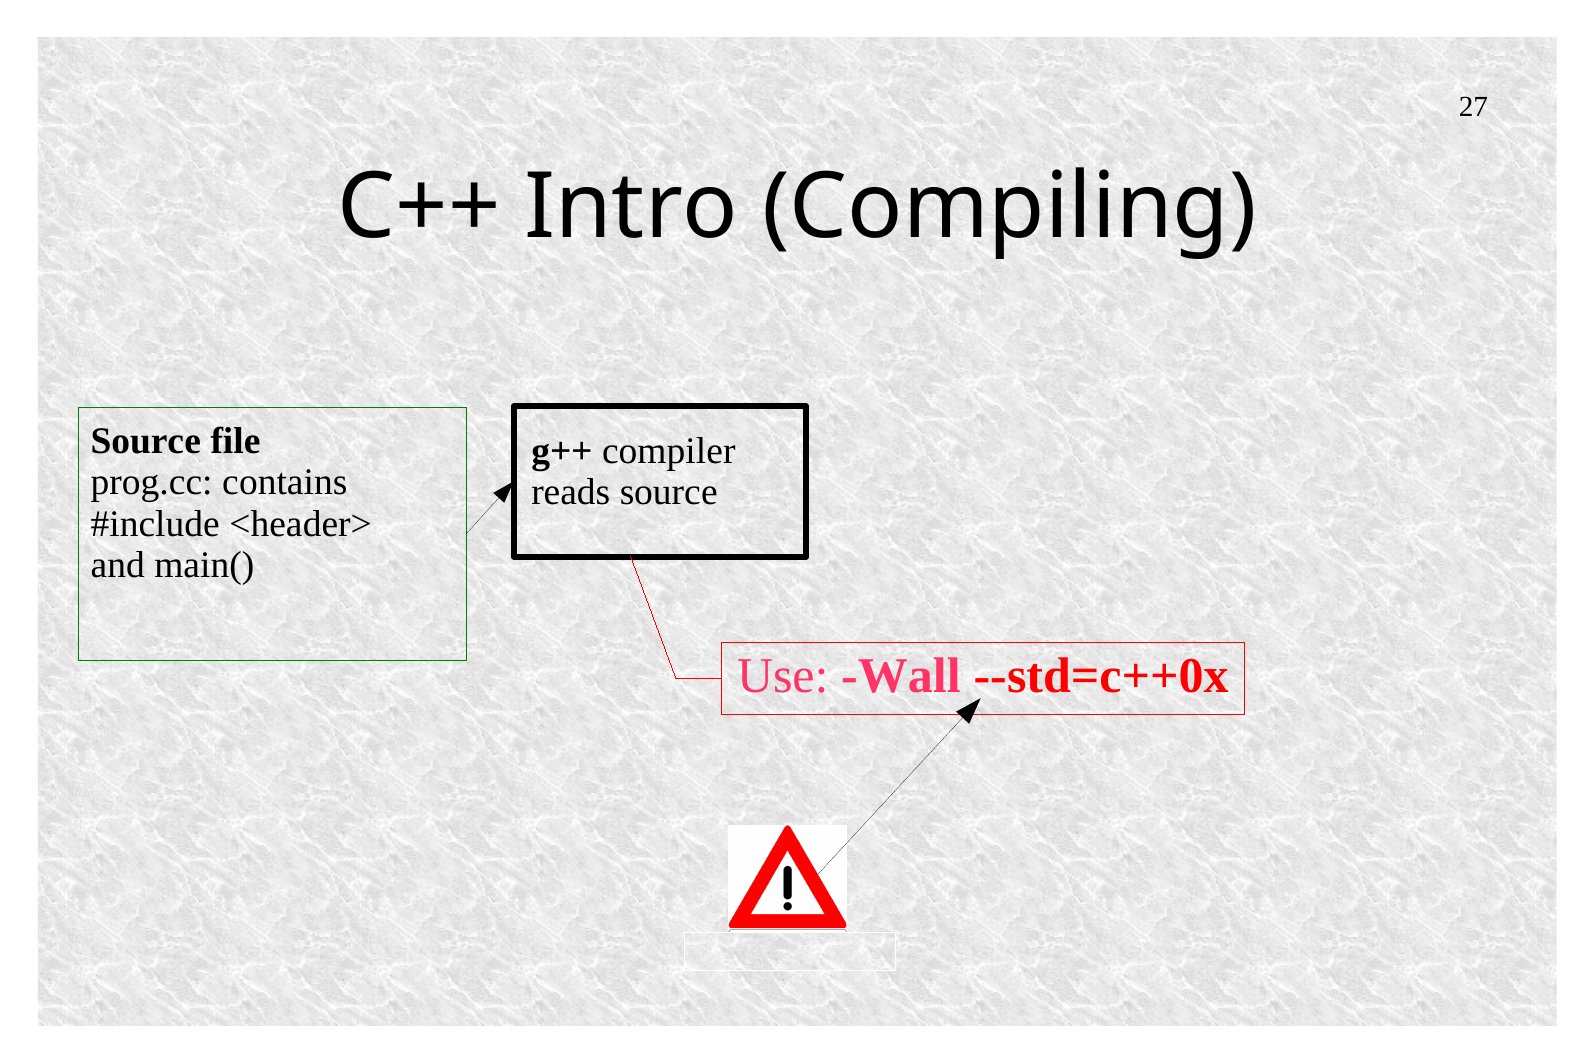

27
# C++ Intro (Compiling)
Source file
prog.cc: contains
#include <header>
and main()
g++ compiler
reads source